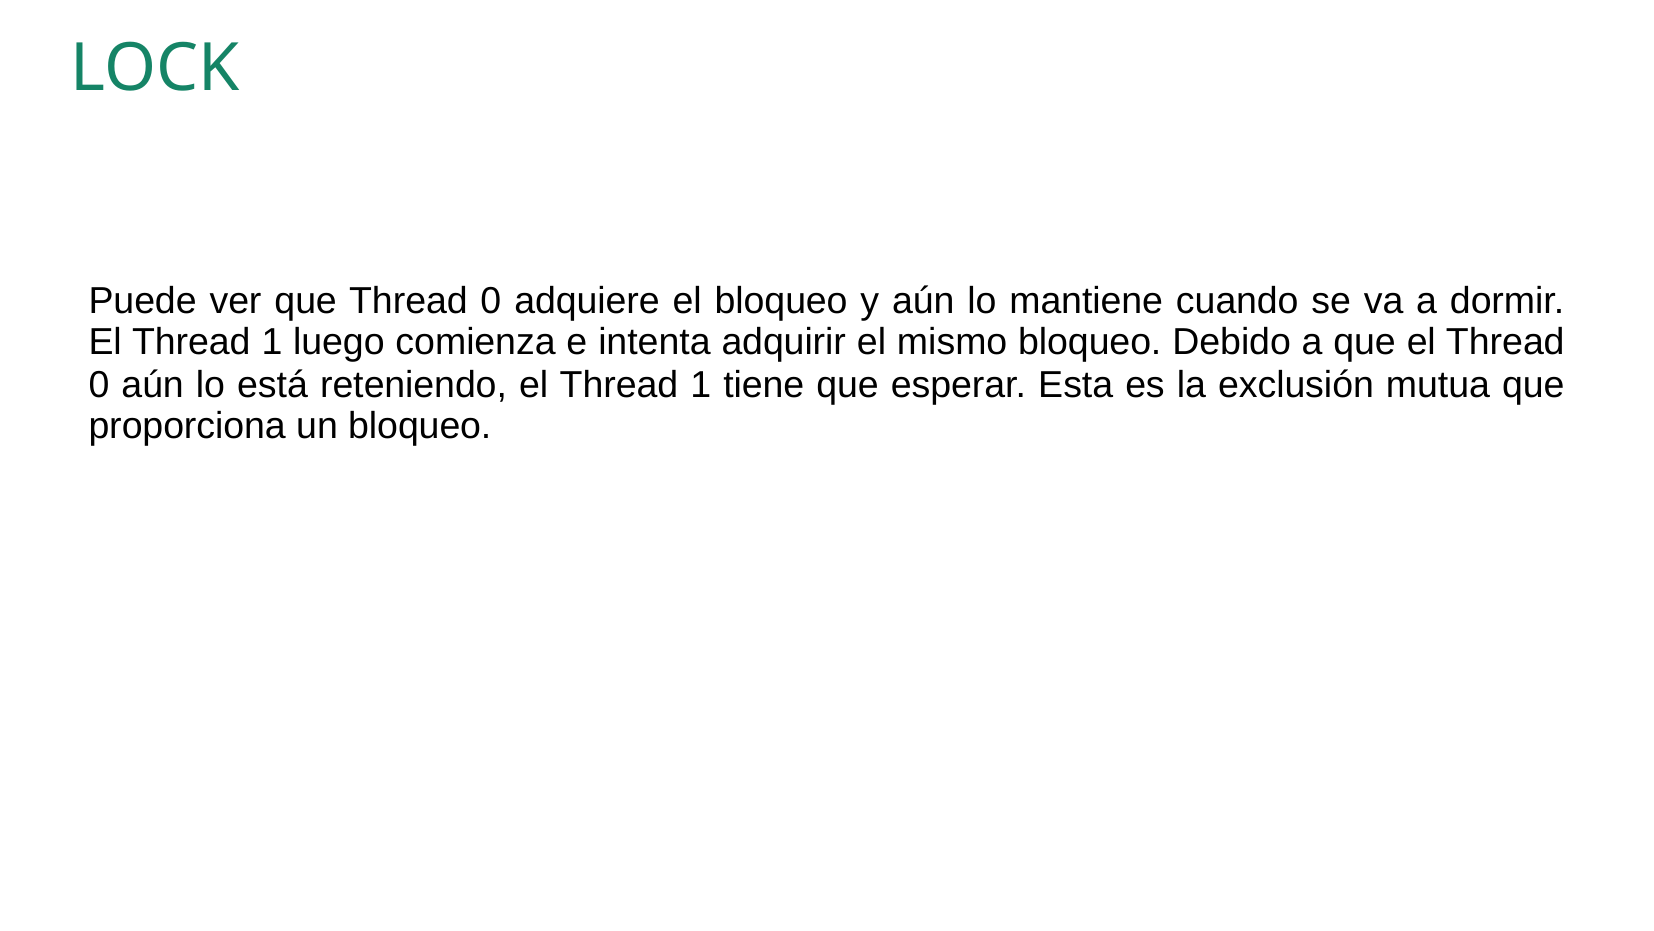

# LOCK
Puede ver que Thread 0 adquiere el bloqueo y aún lo mantiene cuando se va a dormir. El Thread 1 luego comienza e intenta adquirir el mismo bloqueo. Debido a que el Thread 0 aún lo está reteniendo, el Thread 1 tiene que esperar. Esta es la exclusión mutua que proporciona un bloqueo.